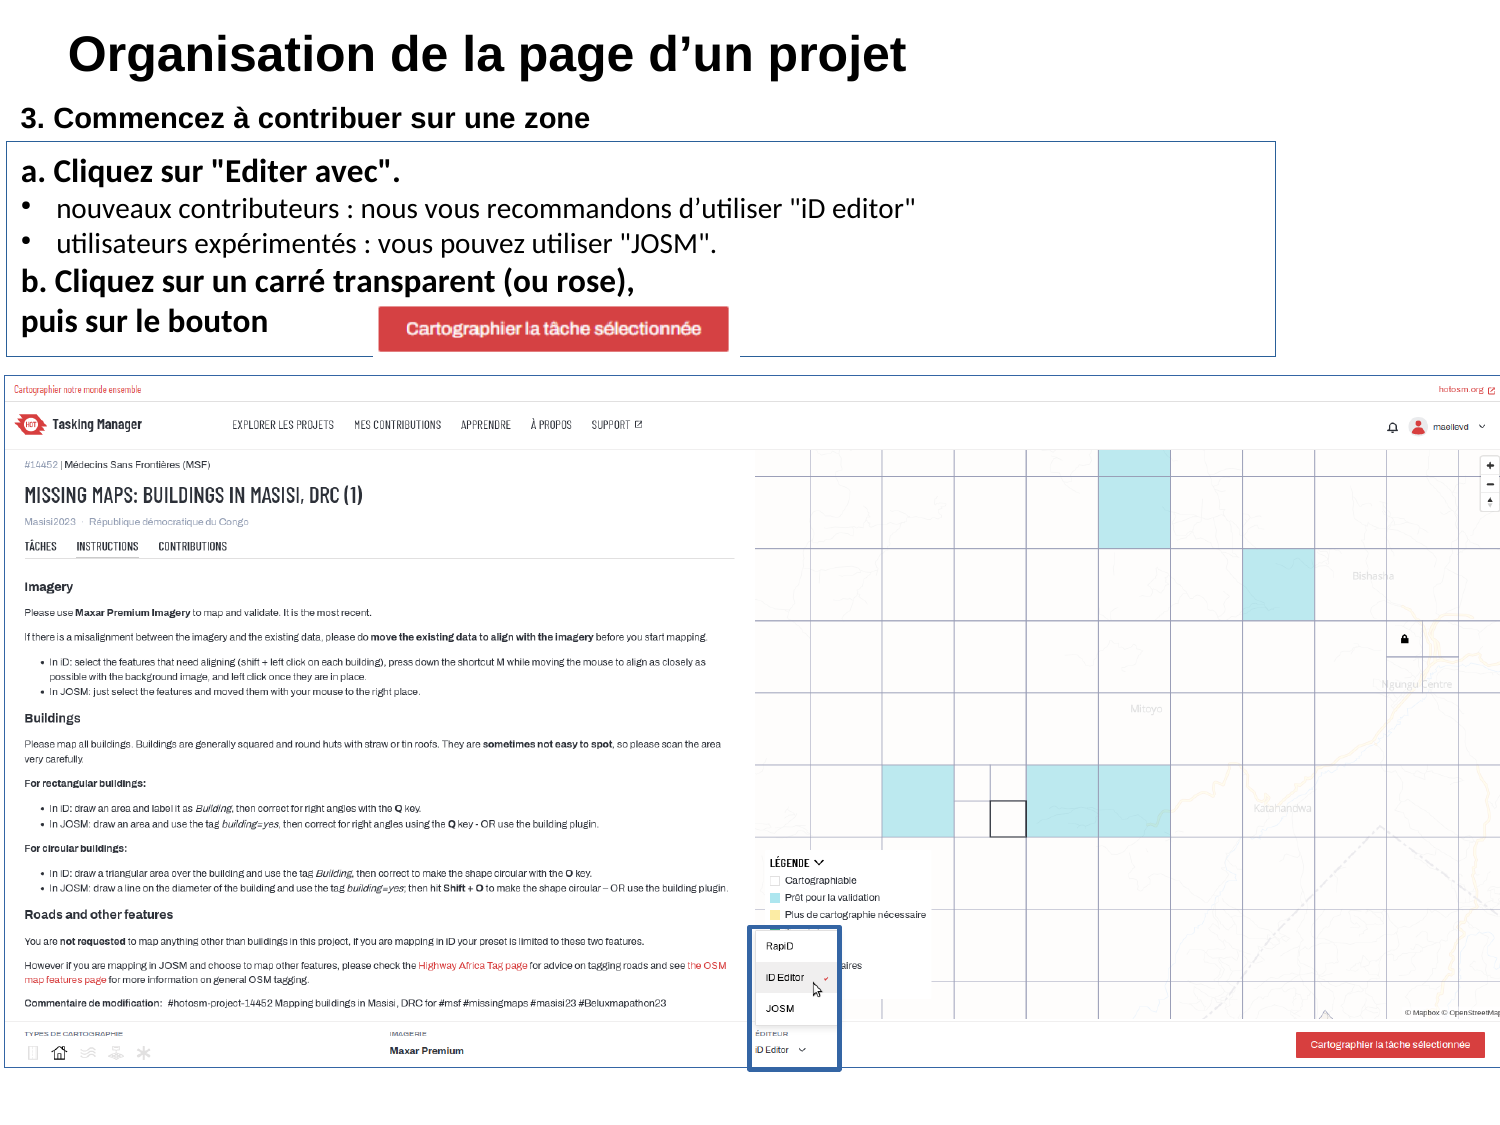

Organisation de la page d’un projet
3. Commencez à contribuer sur une zone
a. Cliquez sur "Editer avec".
nouveaux contributeurs : nous vous recommandons d’utiliser "iD editor"
utilisateurs expérimentés : vous pouvez utiliser "JOSM".
b. Cliquez sur un carré transparent (ou rose),
puis sur le bouton